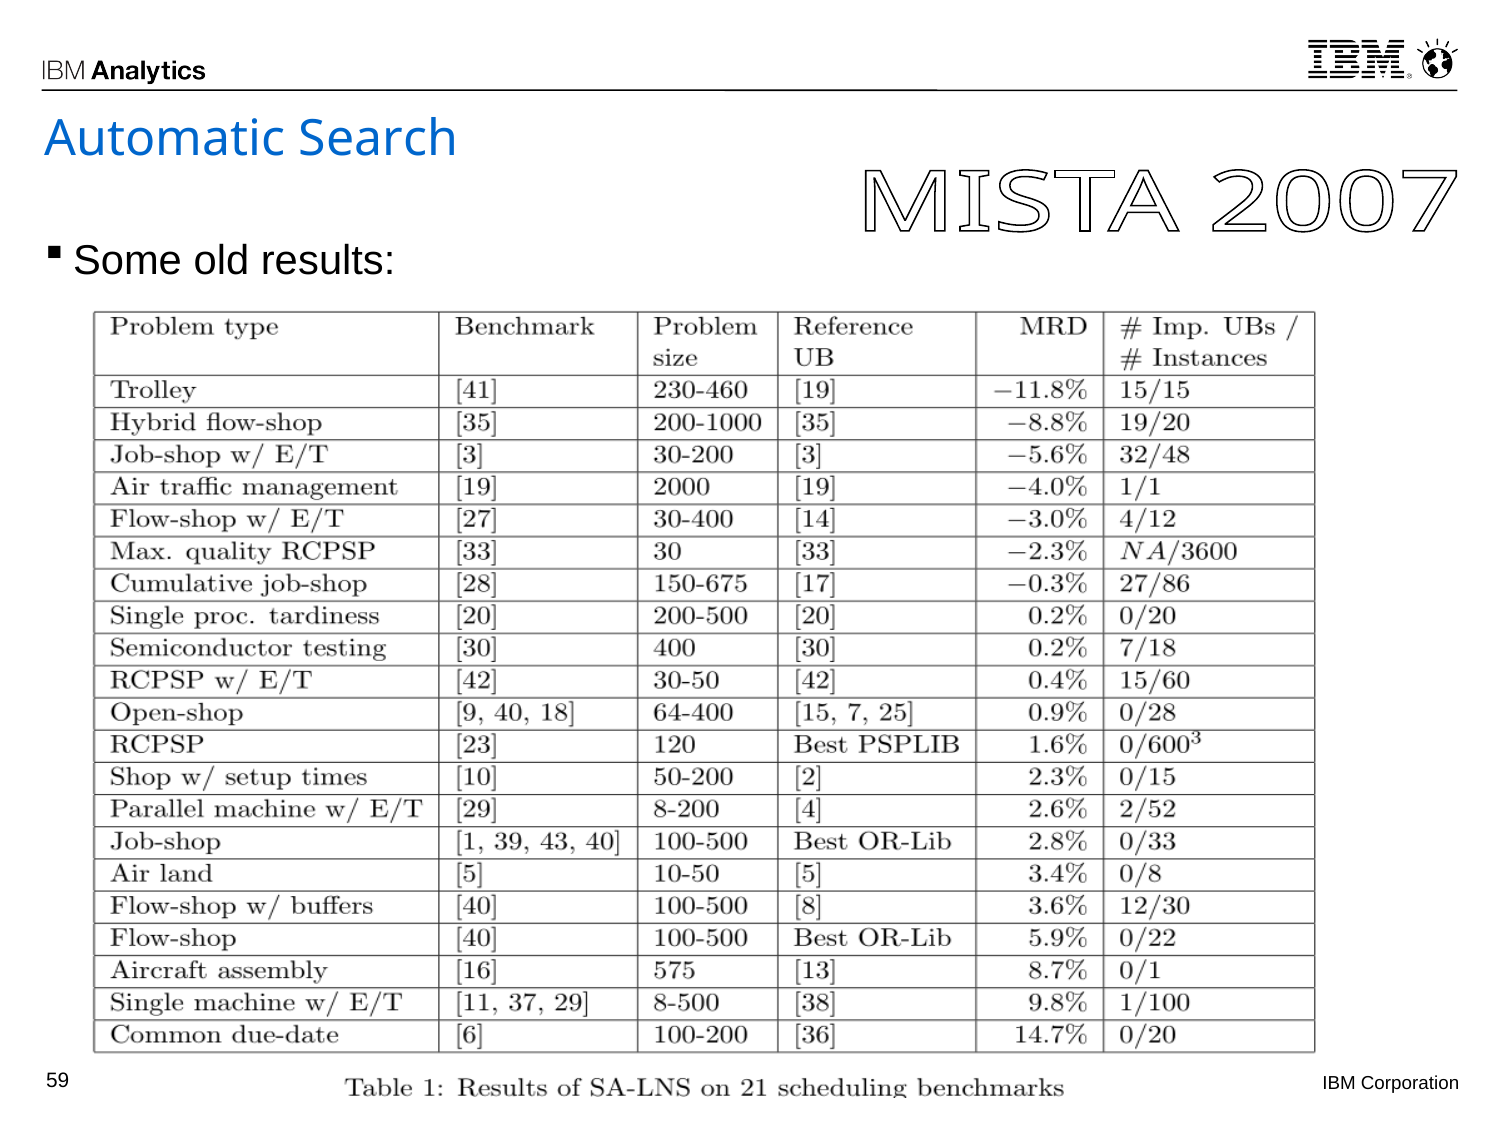

# Automatic Search
MISTA 2007
Some old results: